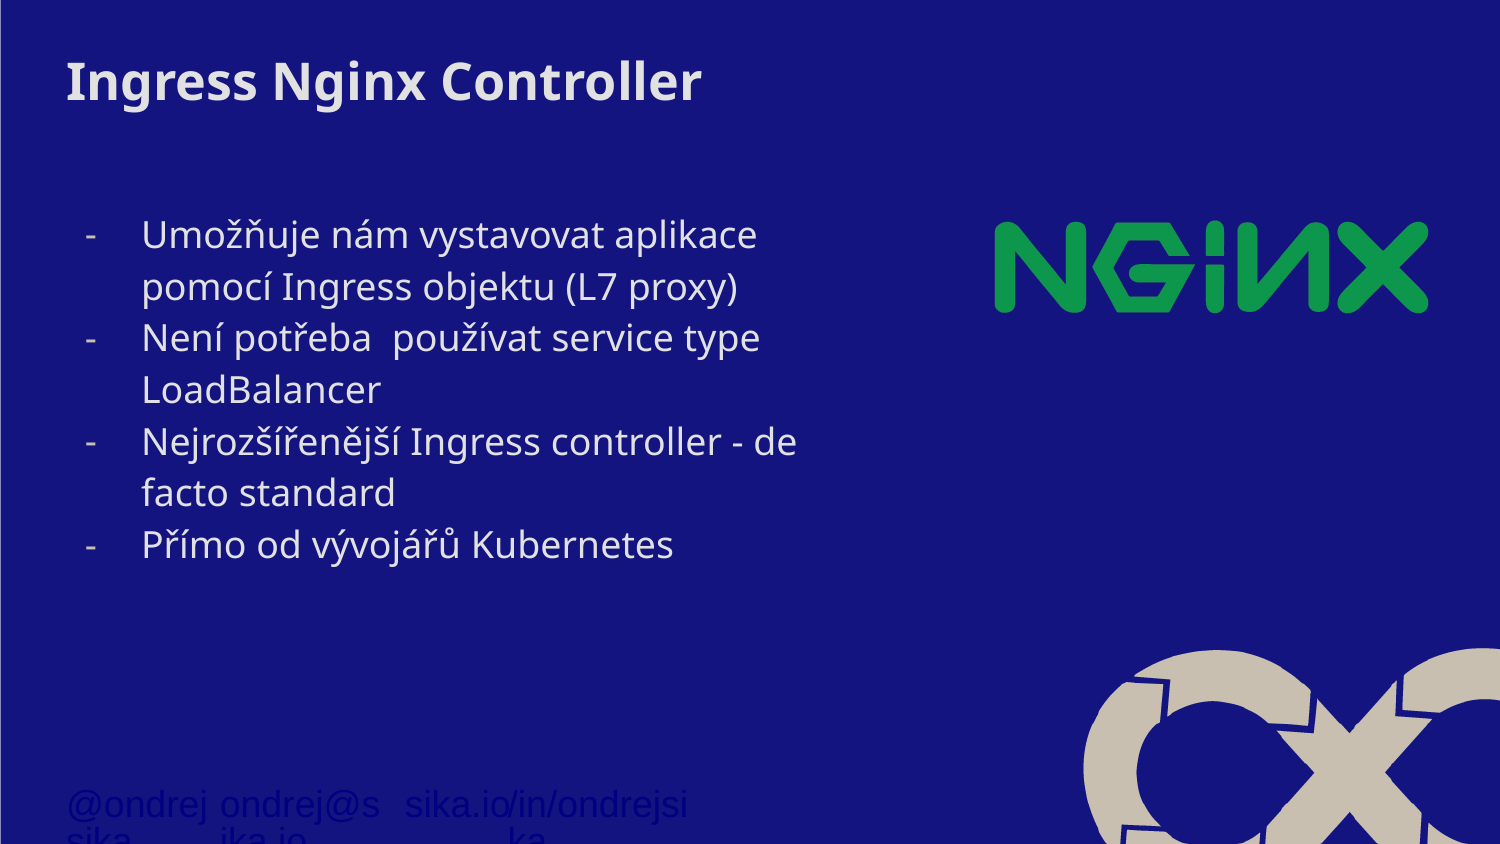

# Ingress Nginx Controller
Umožňuje nám vystavovat aplikace pomocí Ingress objektu (L7 proxy)
Není potřeba používat service type LoadBalancer
Nejrozšířenější Ingress controller - de facto standard
Přímo od vývojářů Kubernetes